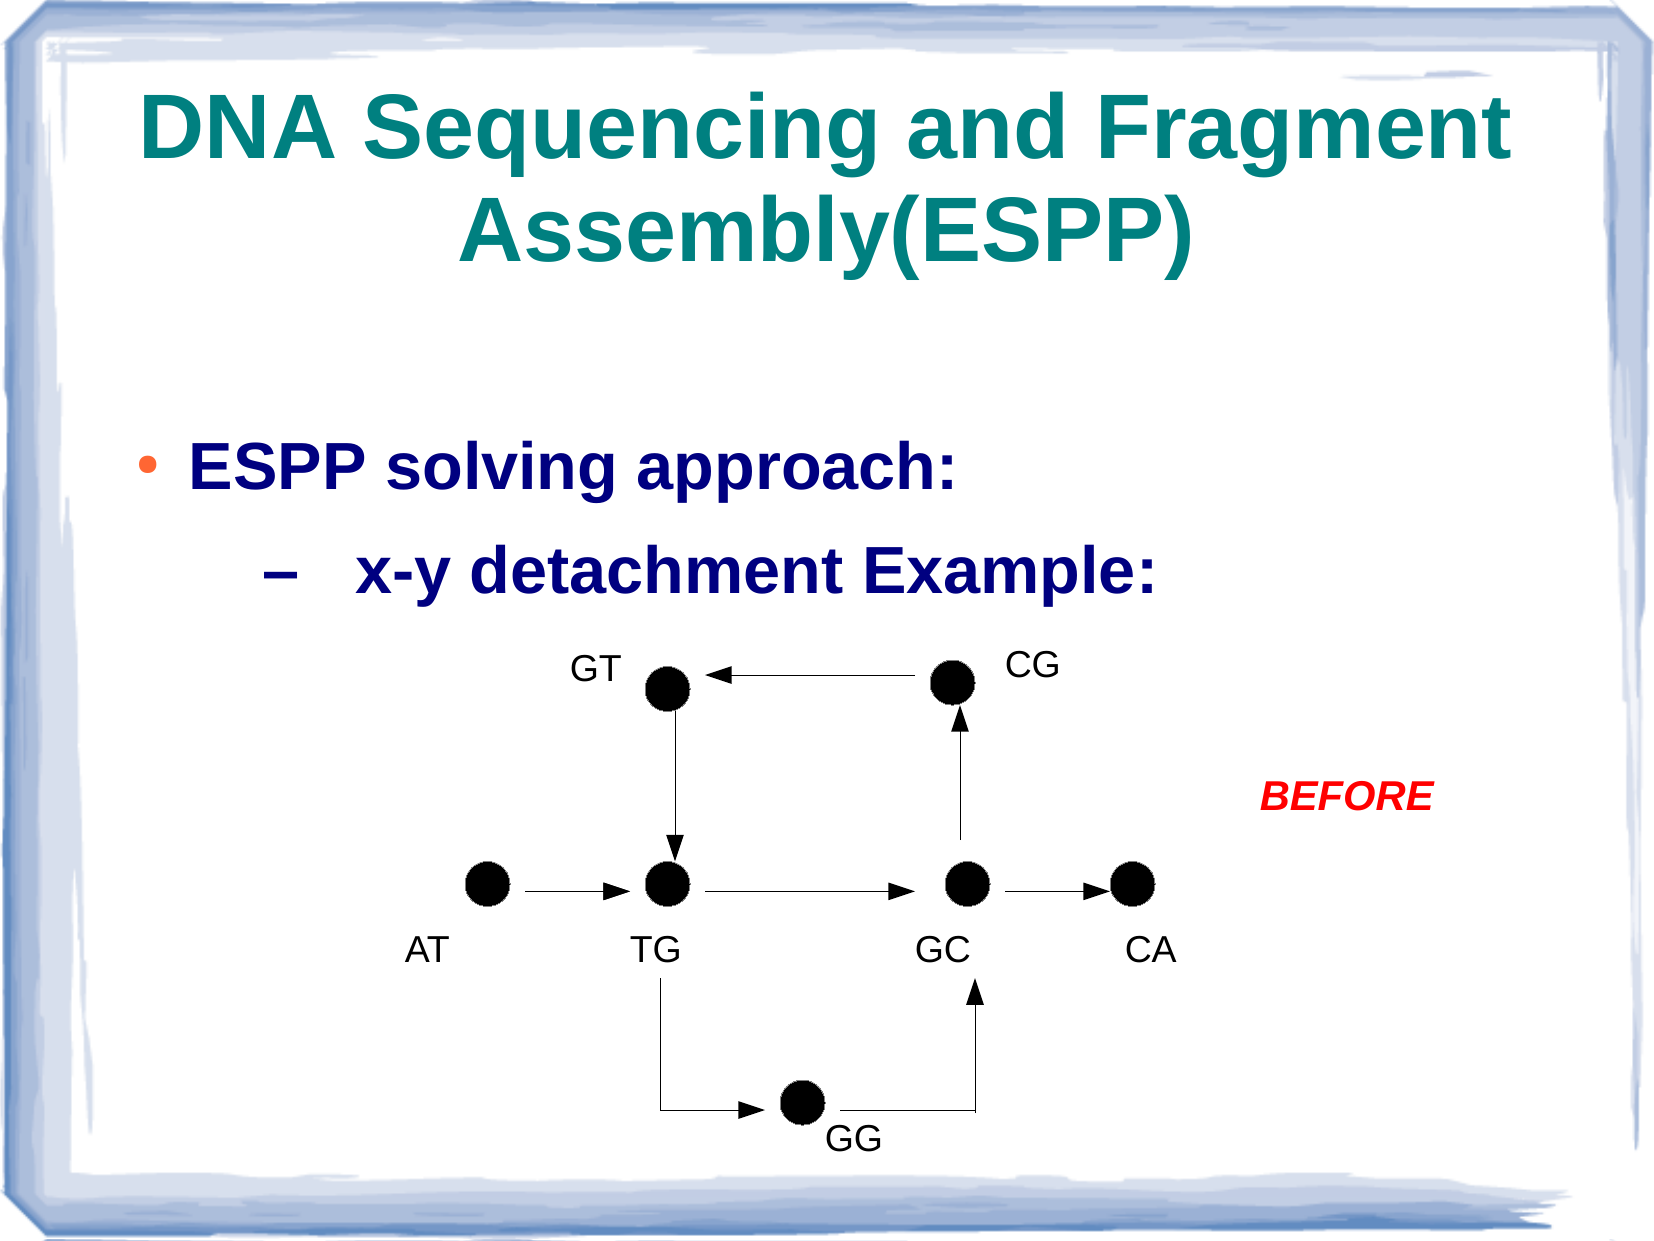

# DNA Sequencing and Fragment Assembly(ESPP)
ESPP solving approach:
 – x-y detachment Example:
CG
GT
BEFORE
AT
TG
GC
CA
GG